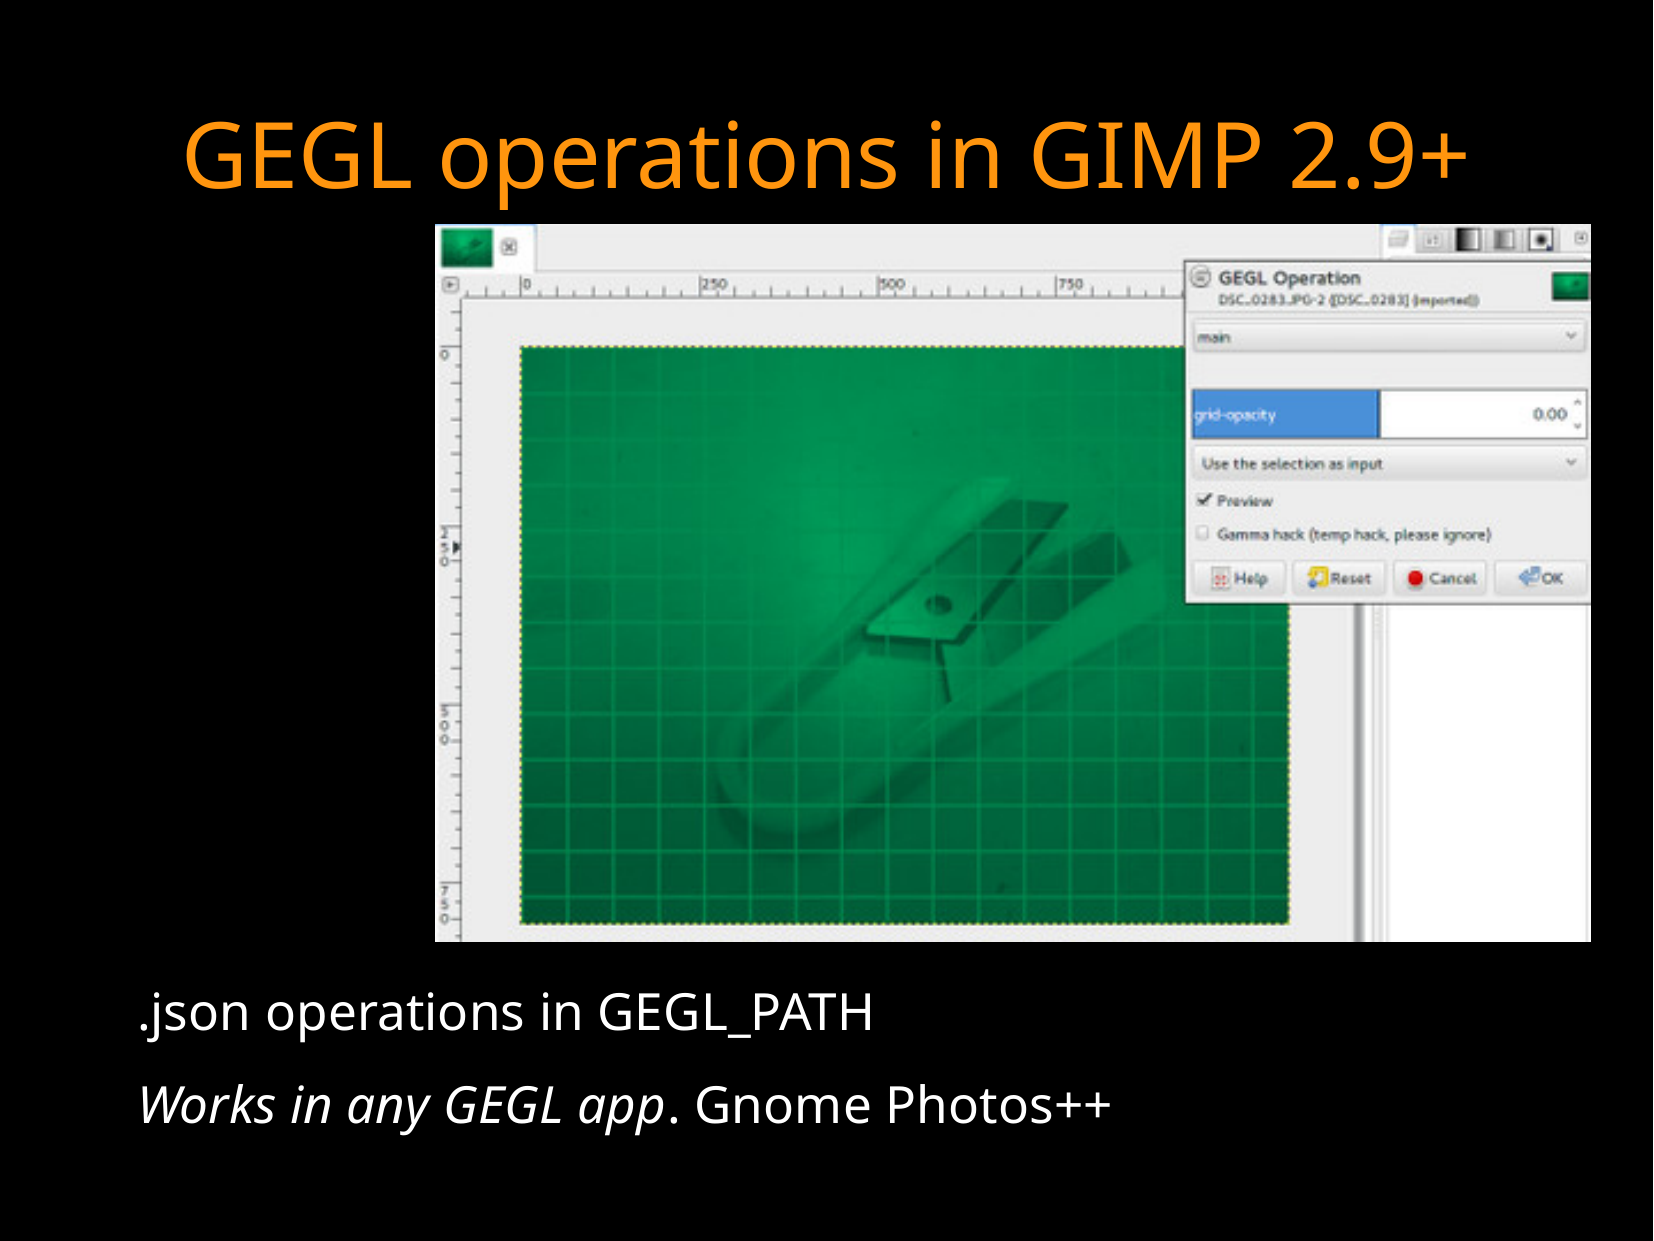

# GEGL operations in GIMP 2.9+
.json operations in GEGL_PATH
Works in any GEGL app. Gnome Photos++